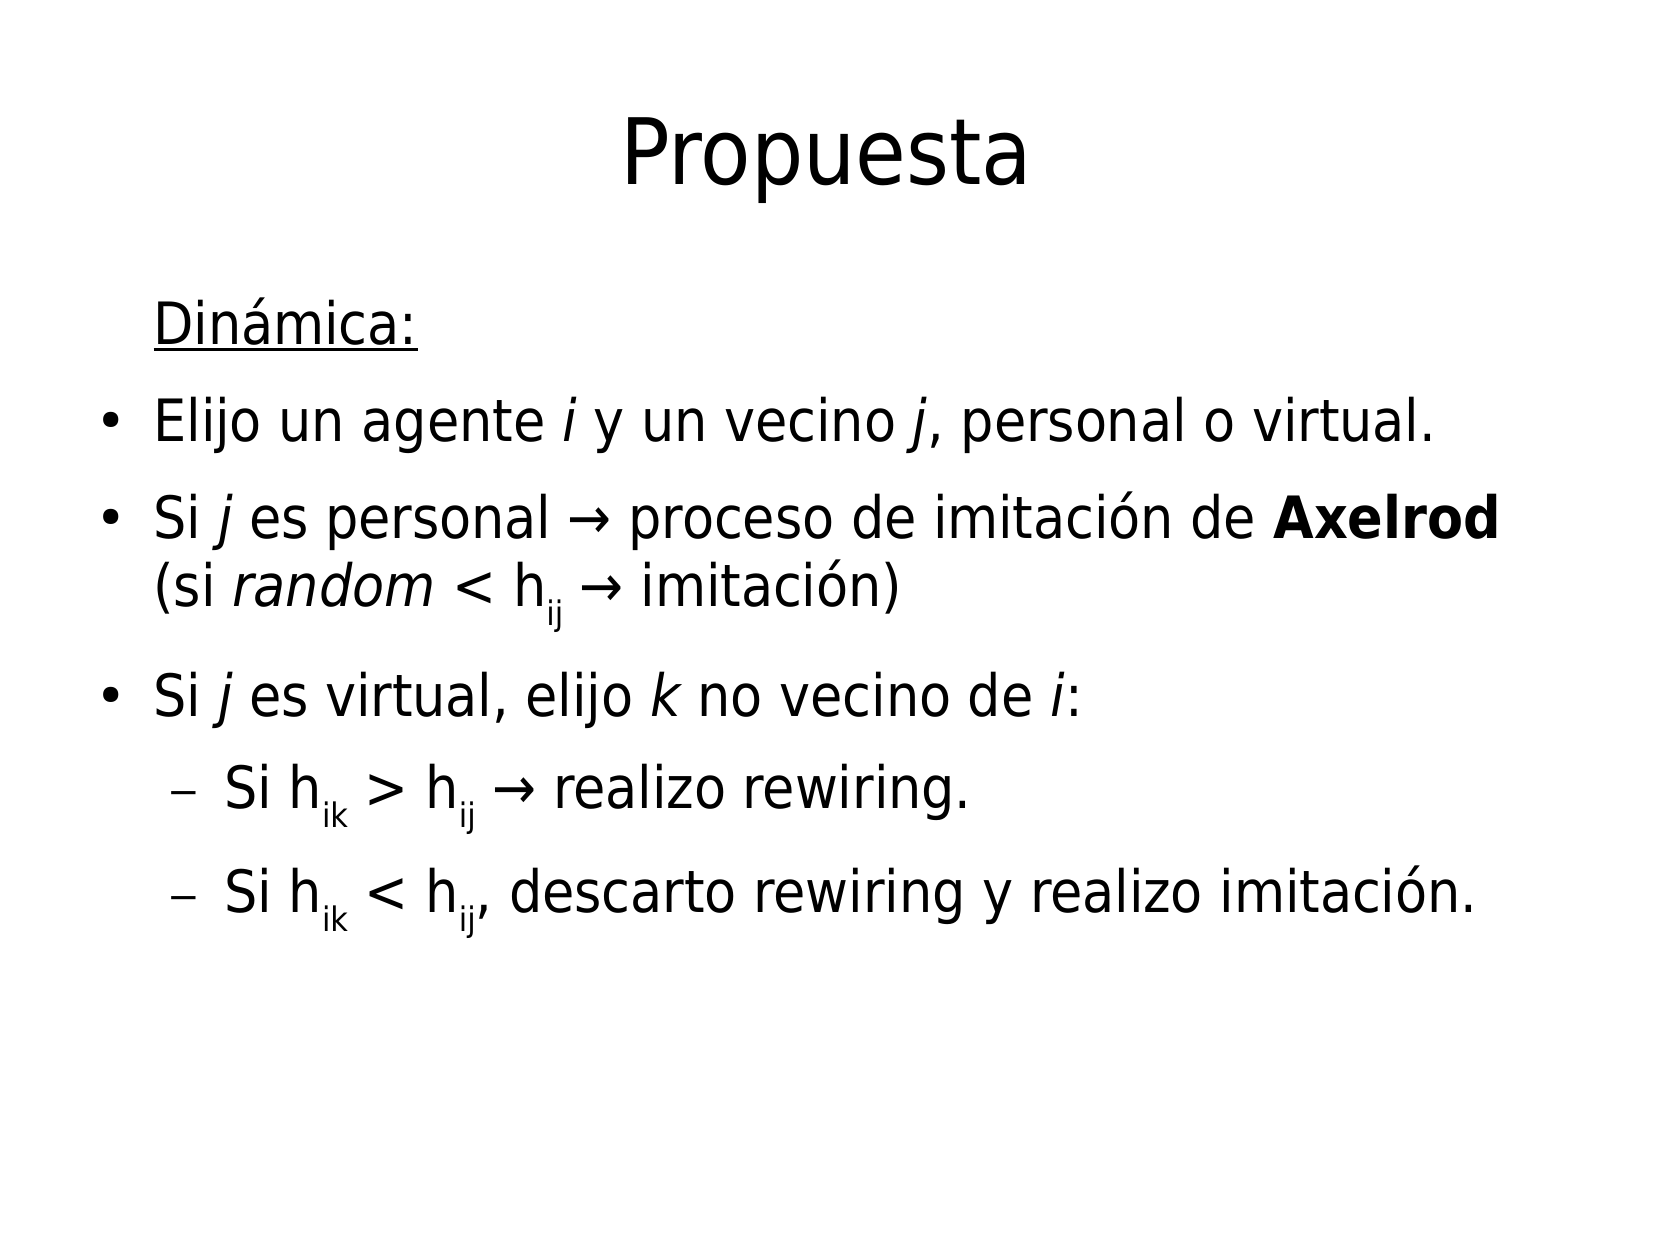

# Propuesta
Dinámica:
Elijo un agente i y un vecino j, personal o virtual.
Si j es personal → proceso de imitación de Axelrod (si random < hij → imitación)
Si j es virtual, elijo k no vecino de i:
Si hik > hij → realizo rewiring.
Si hik < hij, descarto rewiring y realizo imitación.